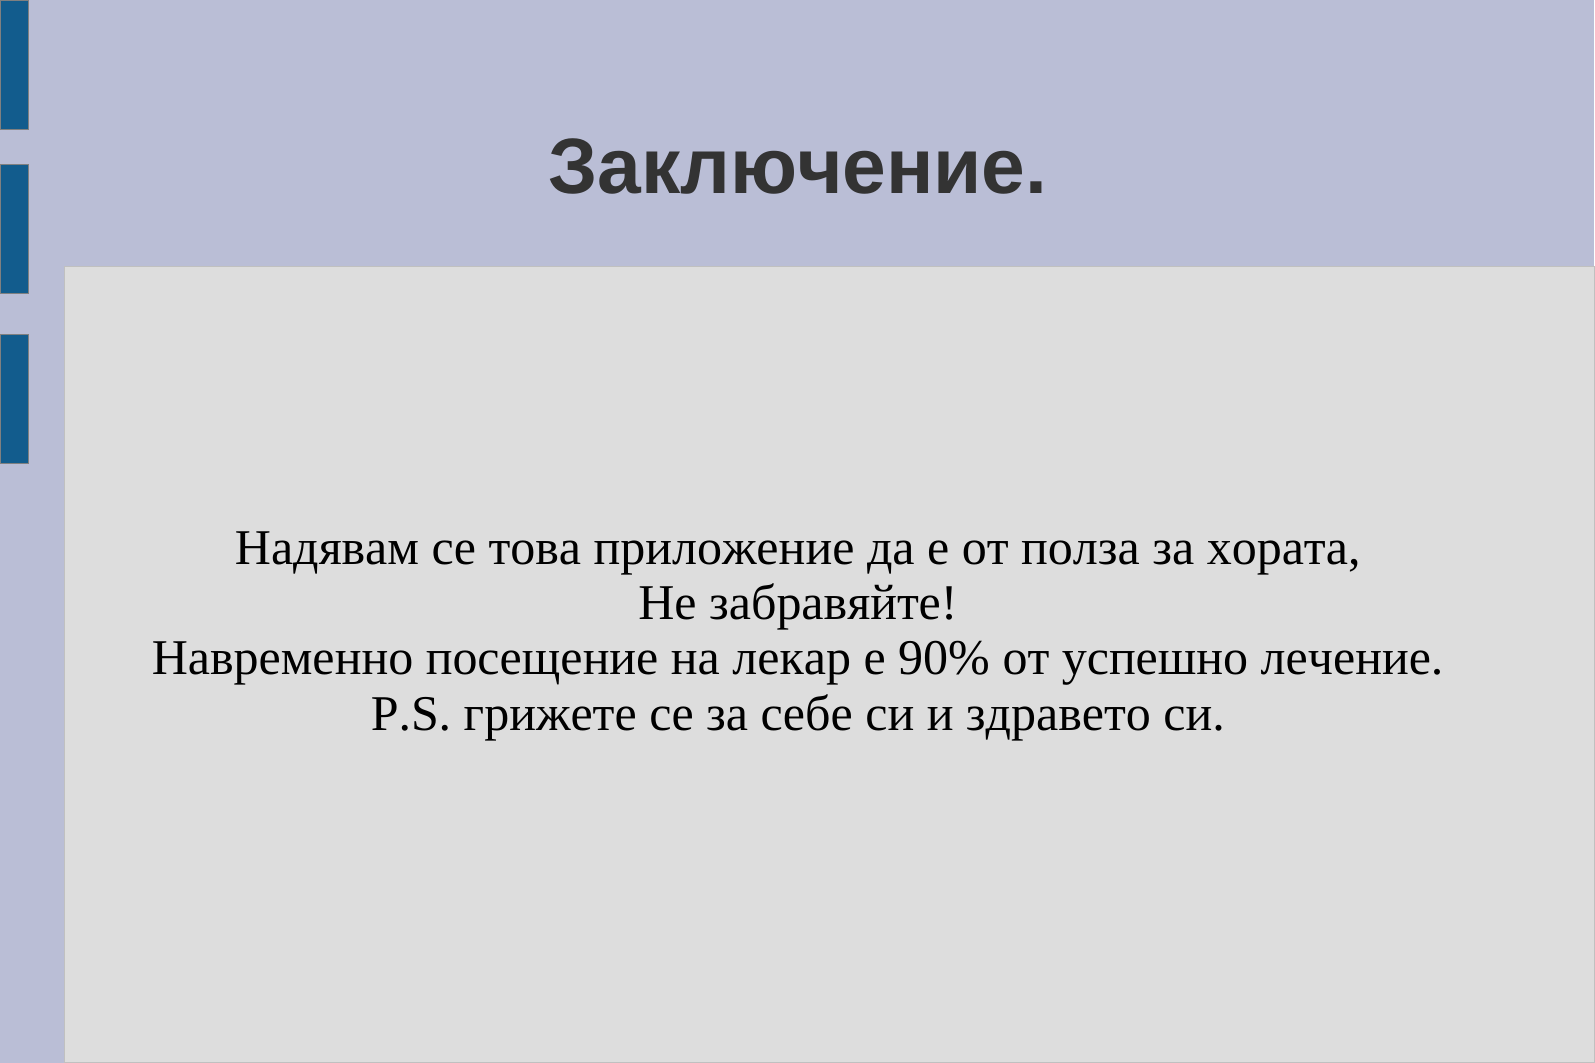

# Заключение.
Надявам се това приложение да е от полза за хората,
Не забравяйте!
Навременно посещение на лекар е 90% от успешно лечение.
P.S. грижете се за себе си и здравето си.